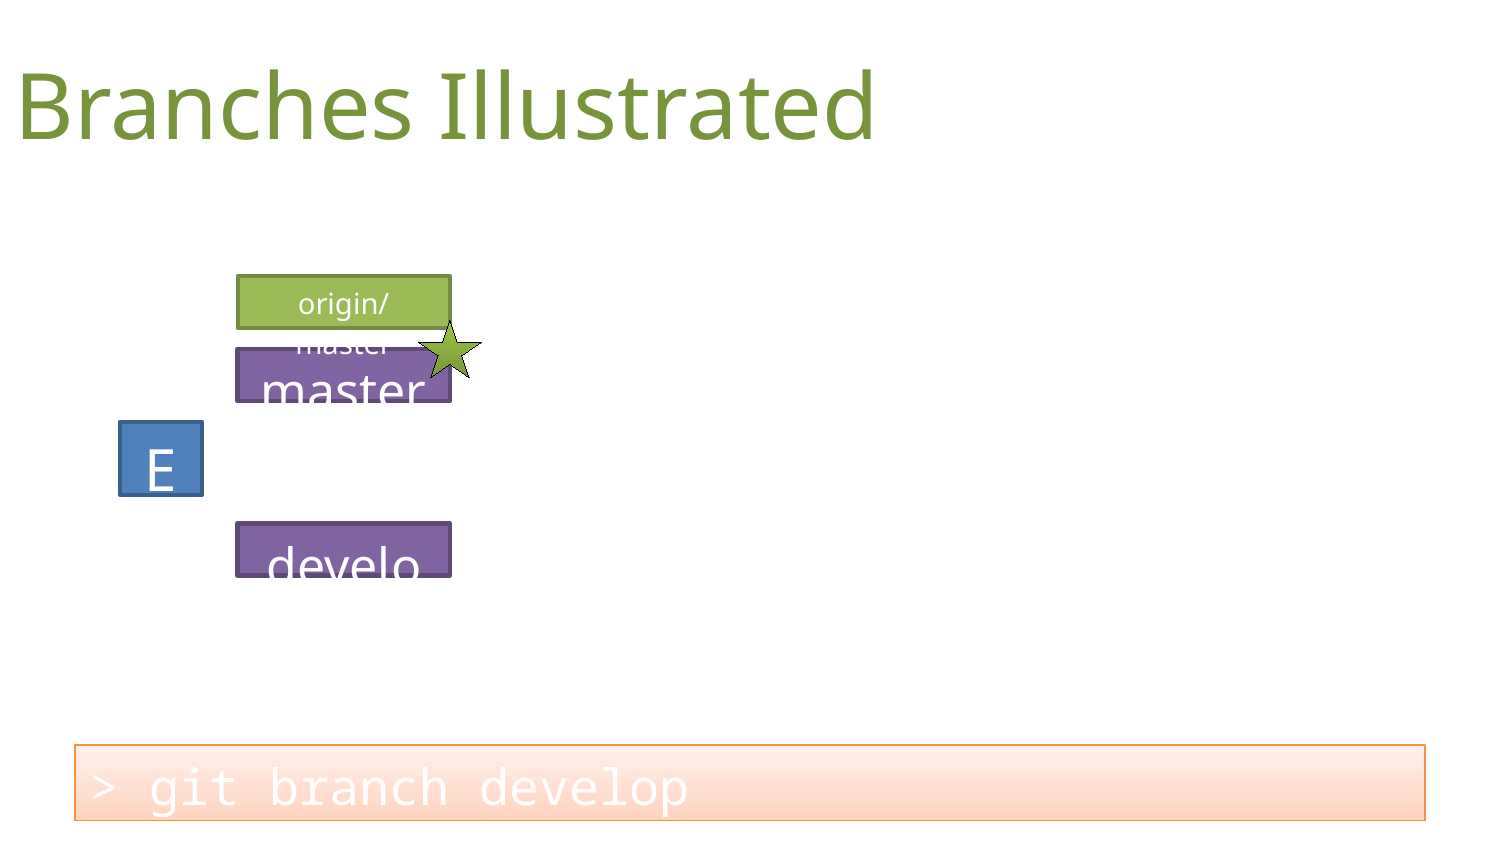

# Branches Illustrated
origin/master
master
E
develop
> git branch develop